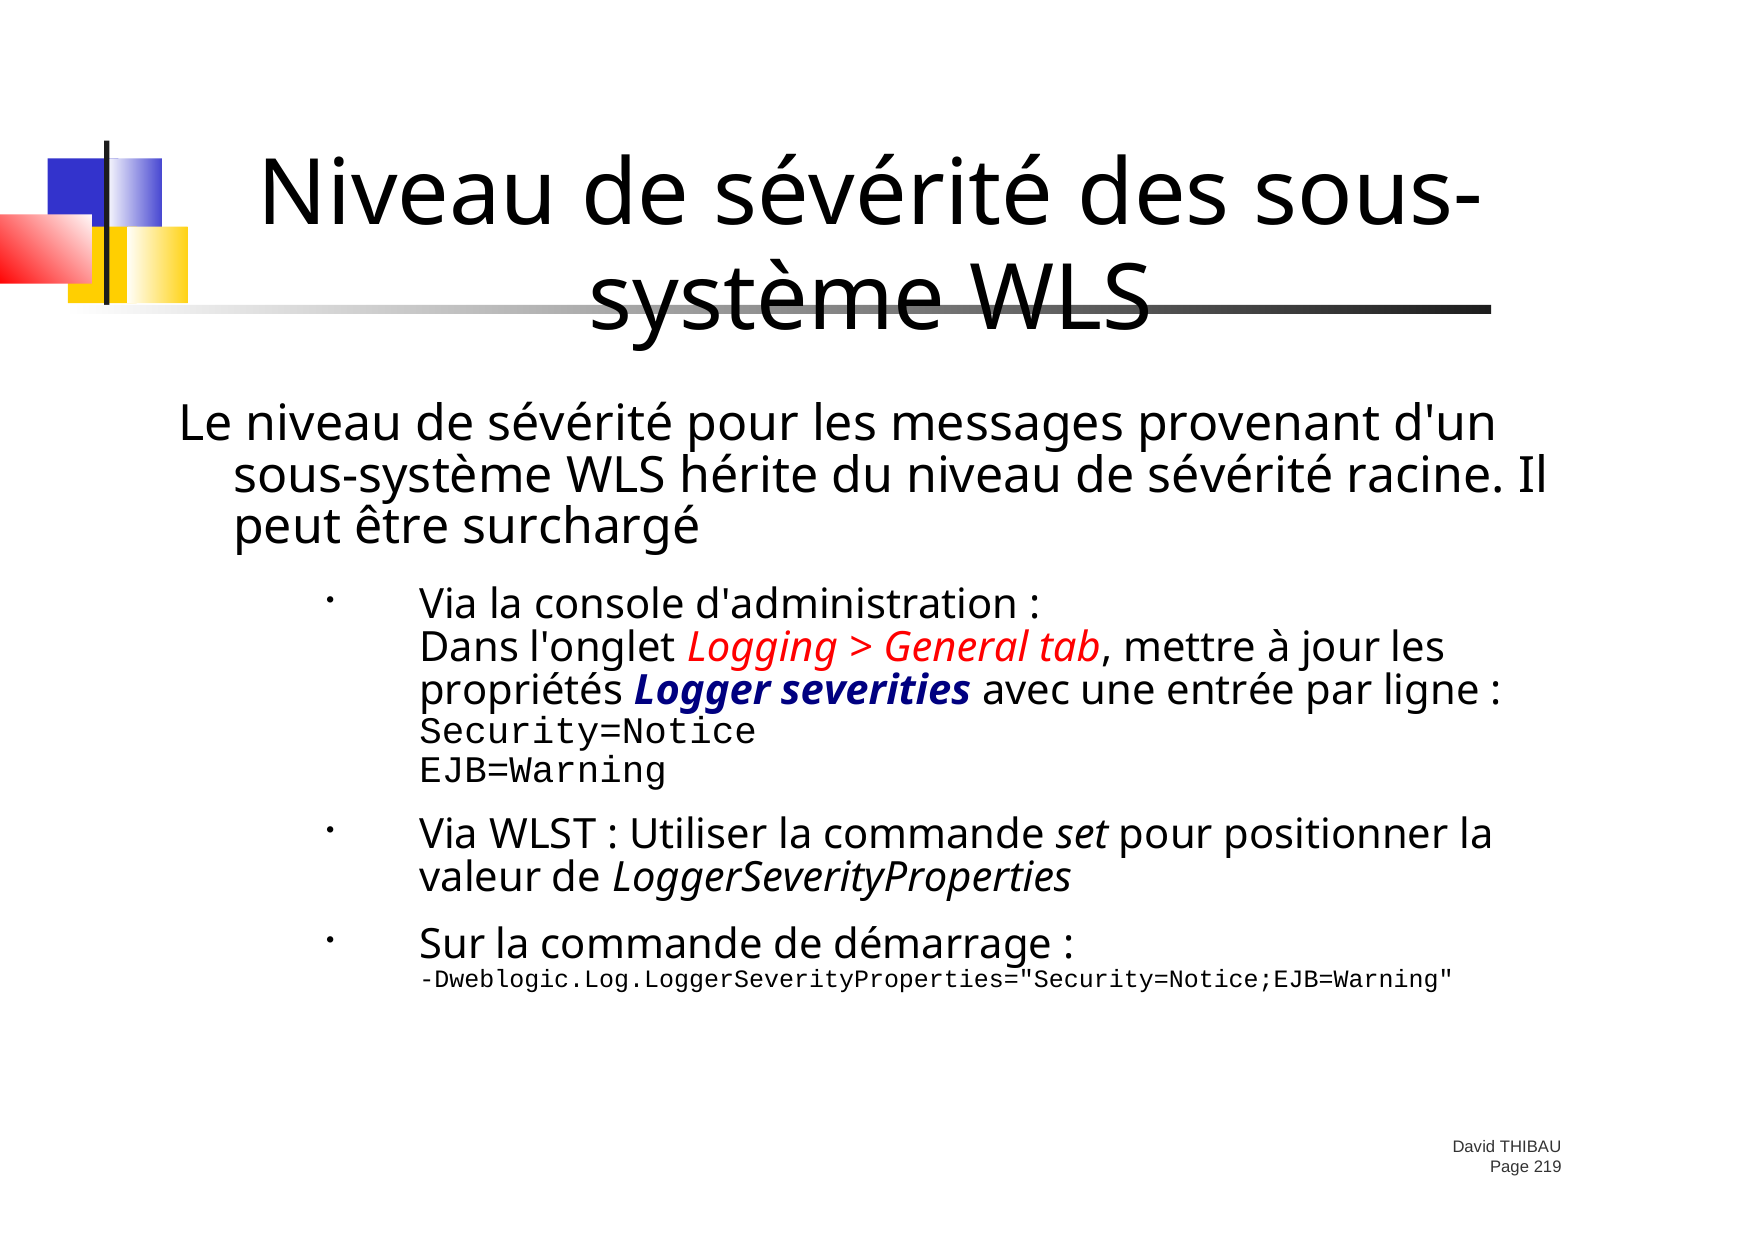

# Niveau de sévérité des sous-système WLS
Le niveau de sévérité pour les messages provenant d'un sous-système WLS hérite du niveau de sévérité racine. Il peut être surchargé
Via la console d'administration :
Dans l'onglet Logging > General tab, mettre à jour les propriétés Logger severities avec une entrée par ligne :
Security=Notice
EJB=Warning
Via WLST : Utiliser la commande set pour positionner la valeur de LoggerSeverityProperties
Sur la commande de démarrage :
-Dweblogic.Log.LoggerSeverityProperties="Security=Notice;EJB=Warning"